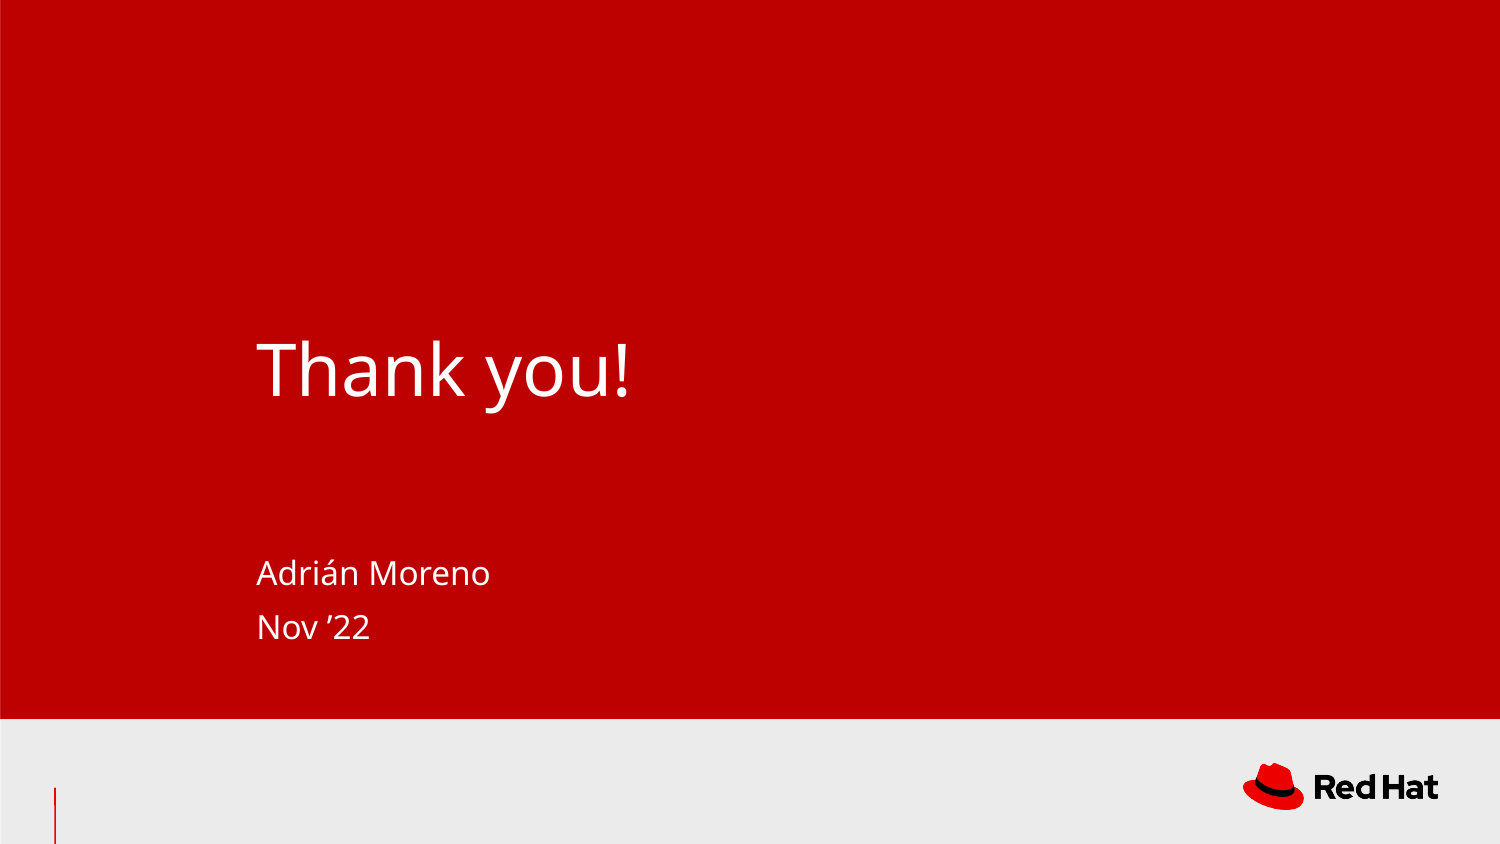

# Thank you!
Adrián Moreno
Nov ’22